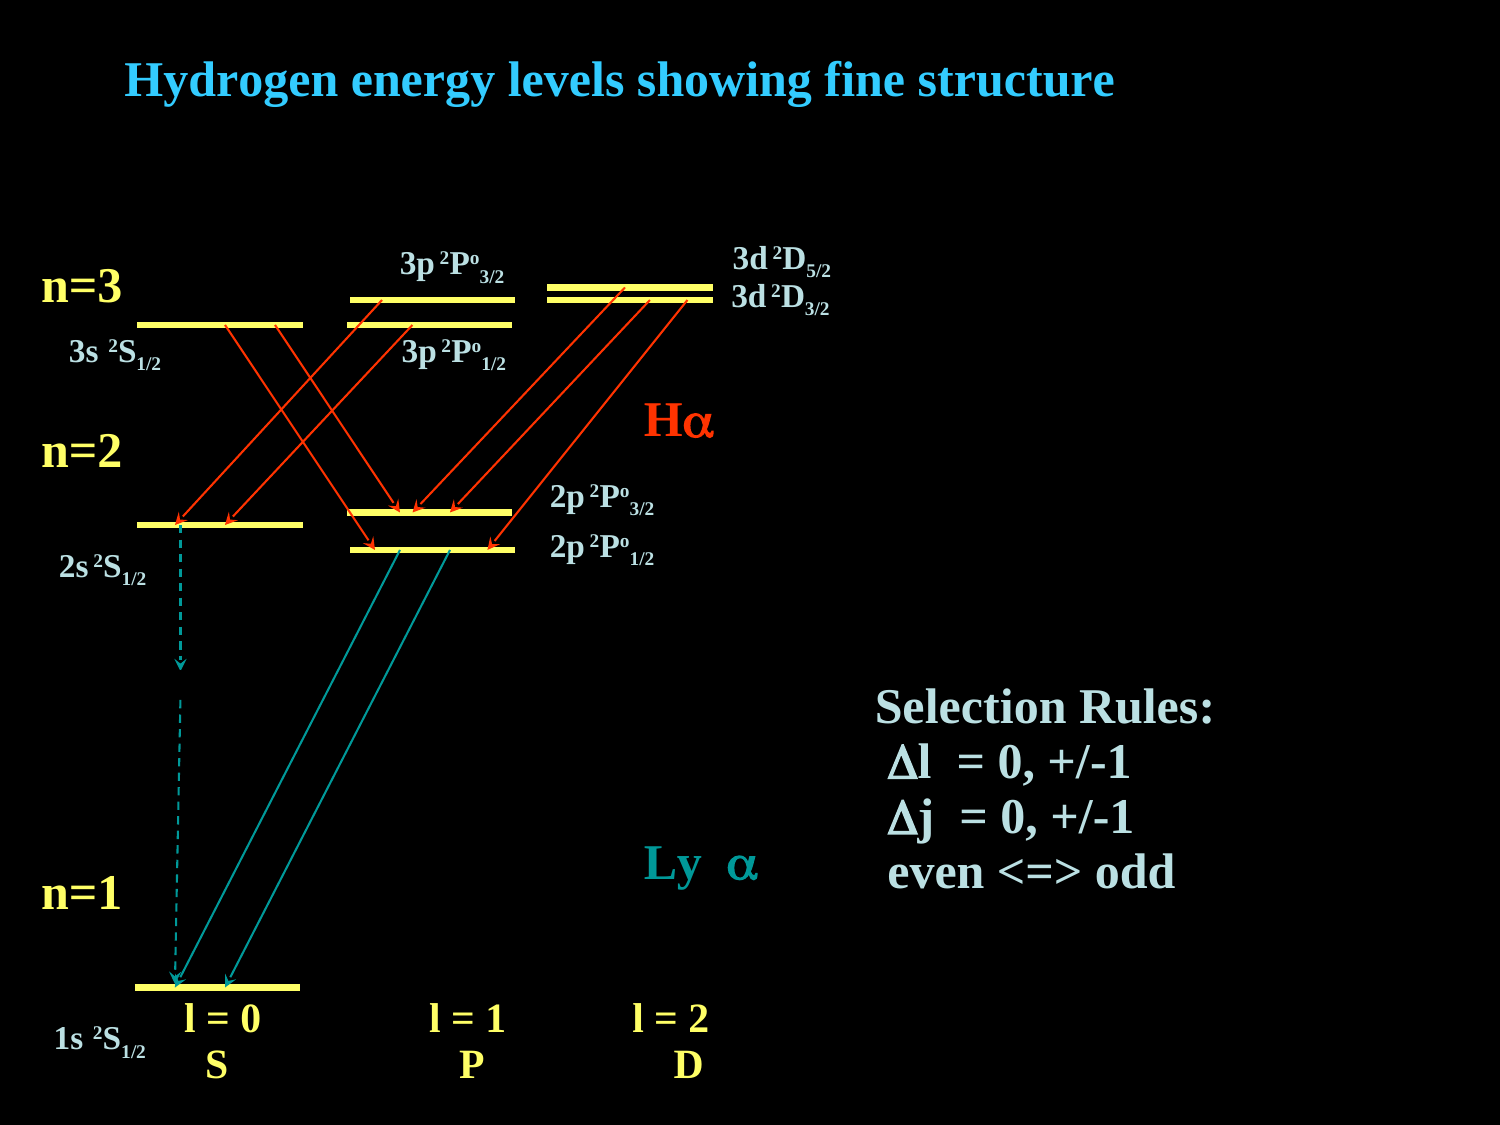

Hydrogen energy levels showing fine structure
2s+1
Fine structure const.:
  = e2/ hc = 1/137
Fine structure:
 E / E ~ 4 ~ 5x10-5 eV
Spin / orbit (l * s)
3d 2D5/2
3p 2Po3/2
n=3
n=2
n=1
3d 2D3/2
3s 2S1/2
3p 2Po1/2
H
Ly
j=l+s
2p 2Po3/2
2p 2Po1/2
Hyperfine structure:
 E ~ 6x10-6 eV
2s 2S1/2
Selection Rules:
 l = 0, +/-1
 j = 0, +/-1
 even <=> odd
l = 0 l = 1 l = 2
 S P D
1s 2S1/2